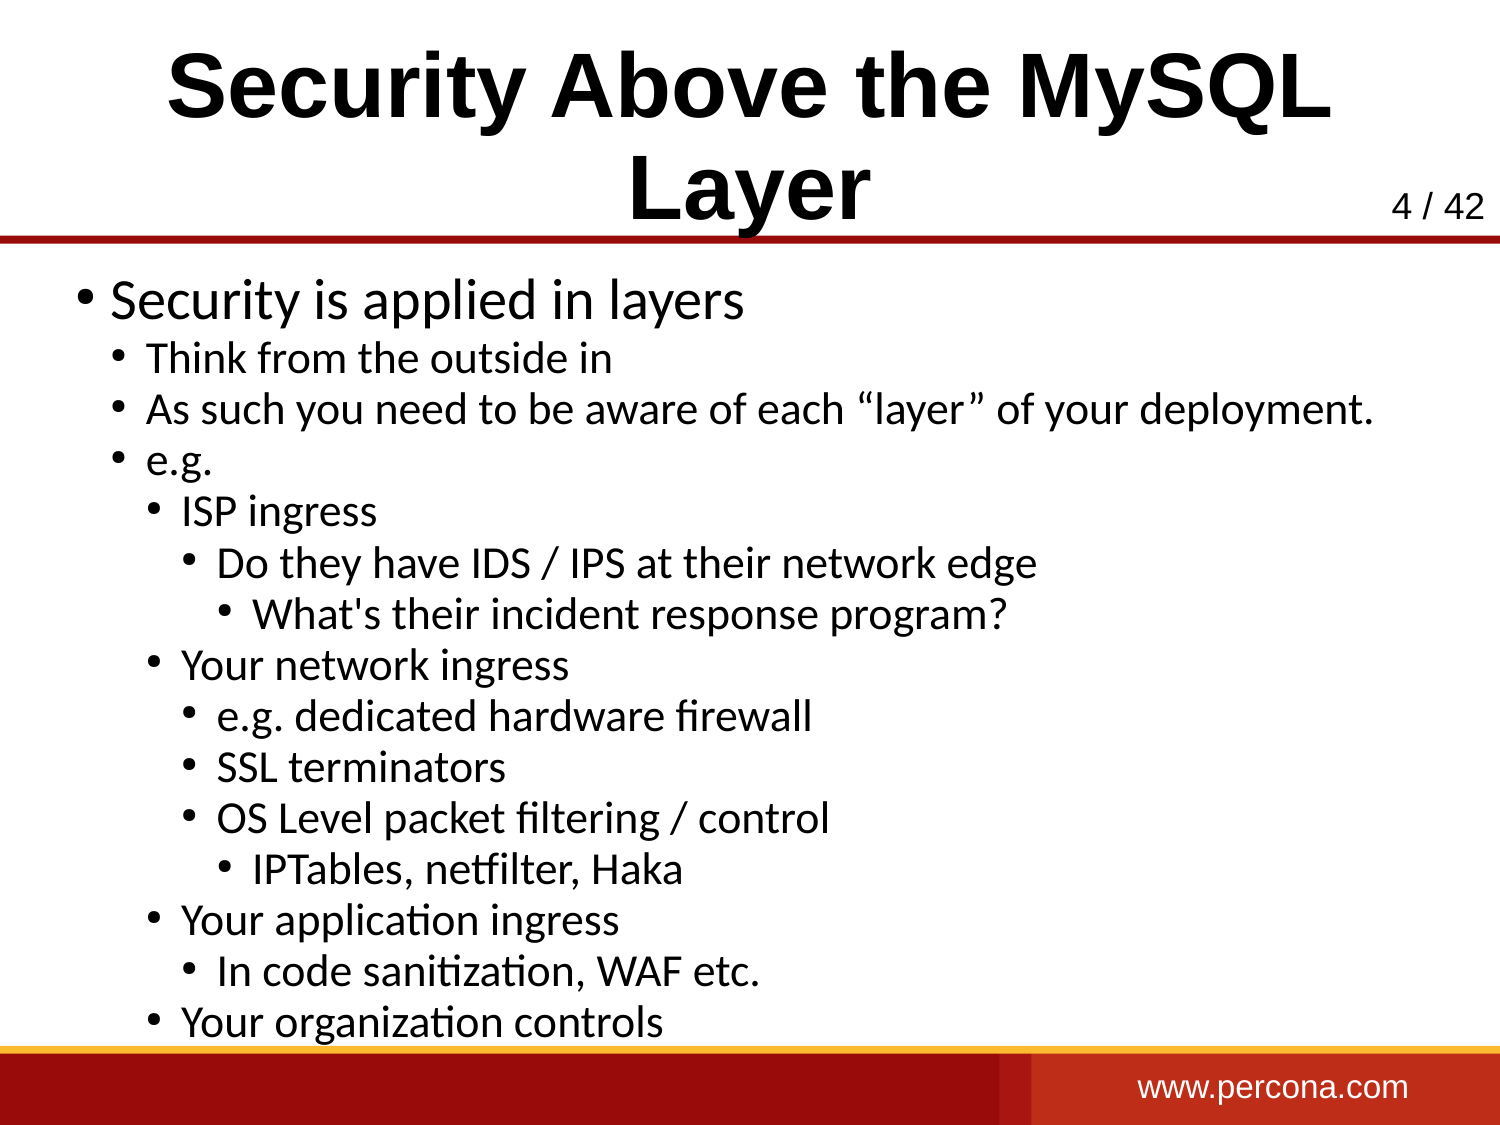

Security Above the MySQL Layer
Security is applied in layers
Think from the outside in
As such you need to be aware of each “layer” of your deployment.
e.g.
ISP ingress
Do they have IDS / IPS at their network edge
What's their incident response program?
Your network ingress
e.g. dedicated hardware firewall
SSL terminators
OS Level packet filtering / control
IPTables, netfilter, Haka
Your application ingress
In code sanitization, WAF etc.
Your organization controls